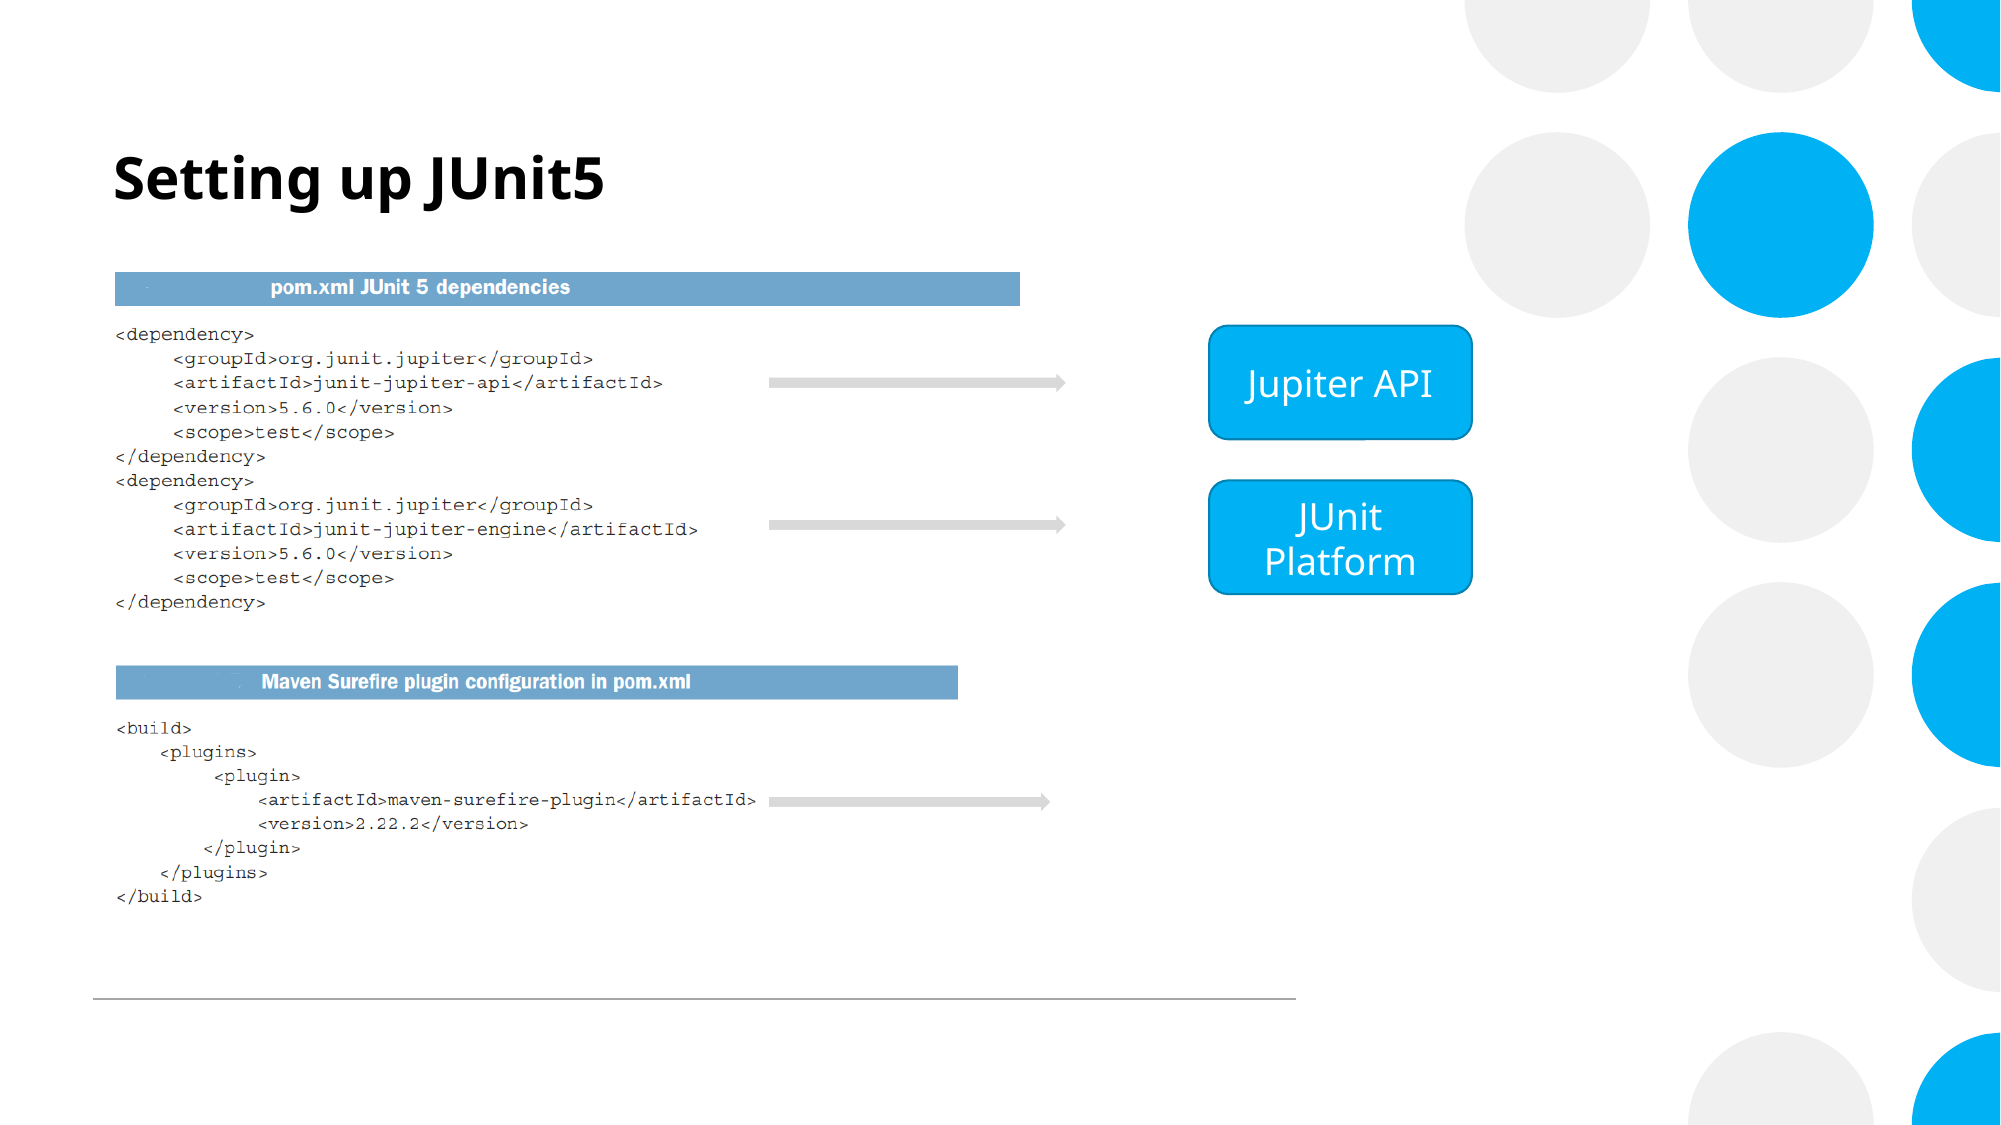

# Setting up JUnit5
Jupiter API
JUnit Platform